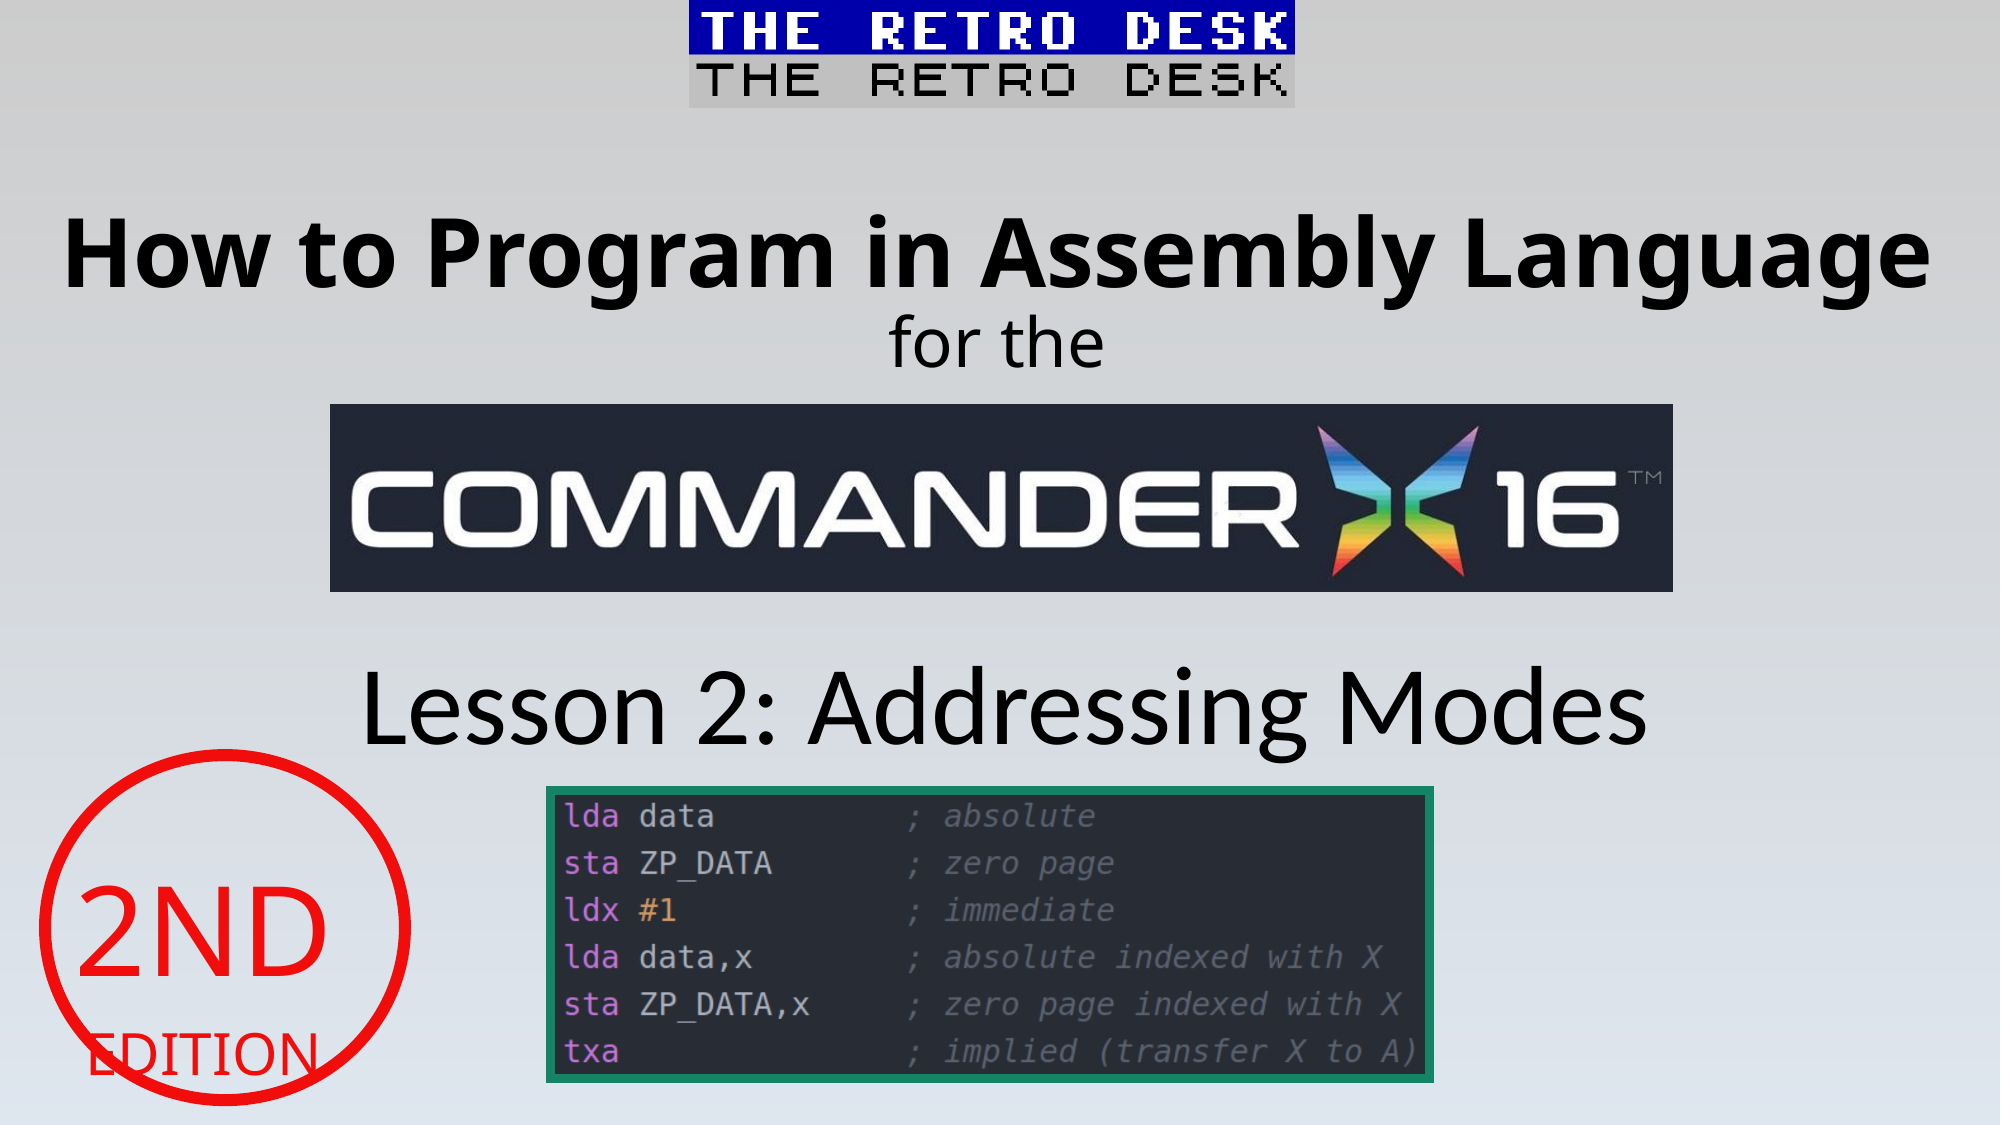

# How to Program in Assembly Language for the
Lesson 2: Addressing Modes
2ND
EDITION